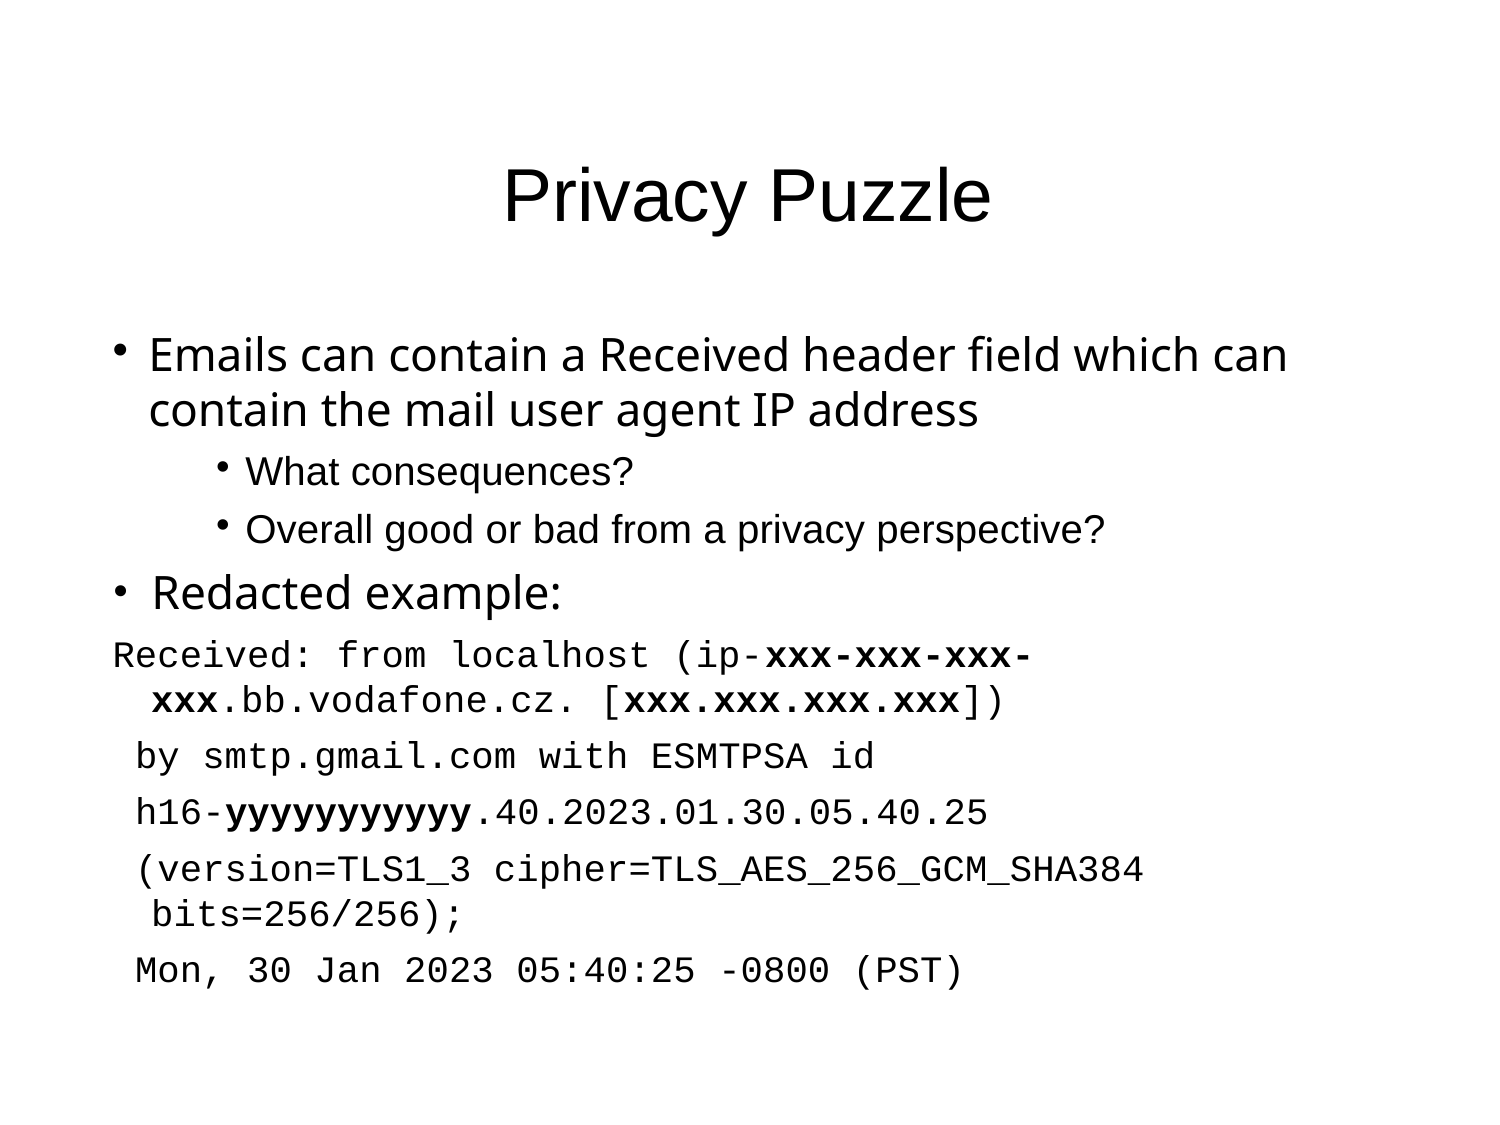

# Privacy Puzzle
Emails can contain a Received header field which can contain the mail user agent IP address
What consequences?
Overall good or bad from a privacy perspective?
Redacted example:
Received: from localhost (ip-xxx-xxx-xxx-xxx.bb.vodafone.cz. [xxx.xxx.xxx.xxx])
 by smtp.gmail.com with ESMTPSA id
 h16-yyyyyyyyyyy.40.2023.01.30.05.40.25
 (version=TLS1_3 cipher=TLS_AES_256_GCM_SHA384 bits=256/256);
 Mon, 30 Jan 2023 05:40:25 -0800 (PST)